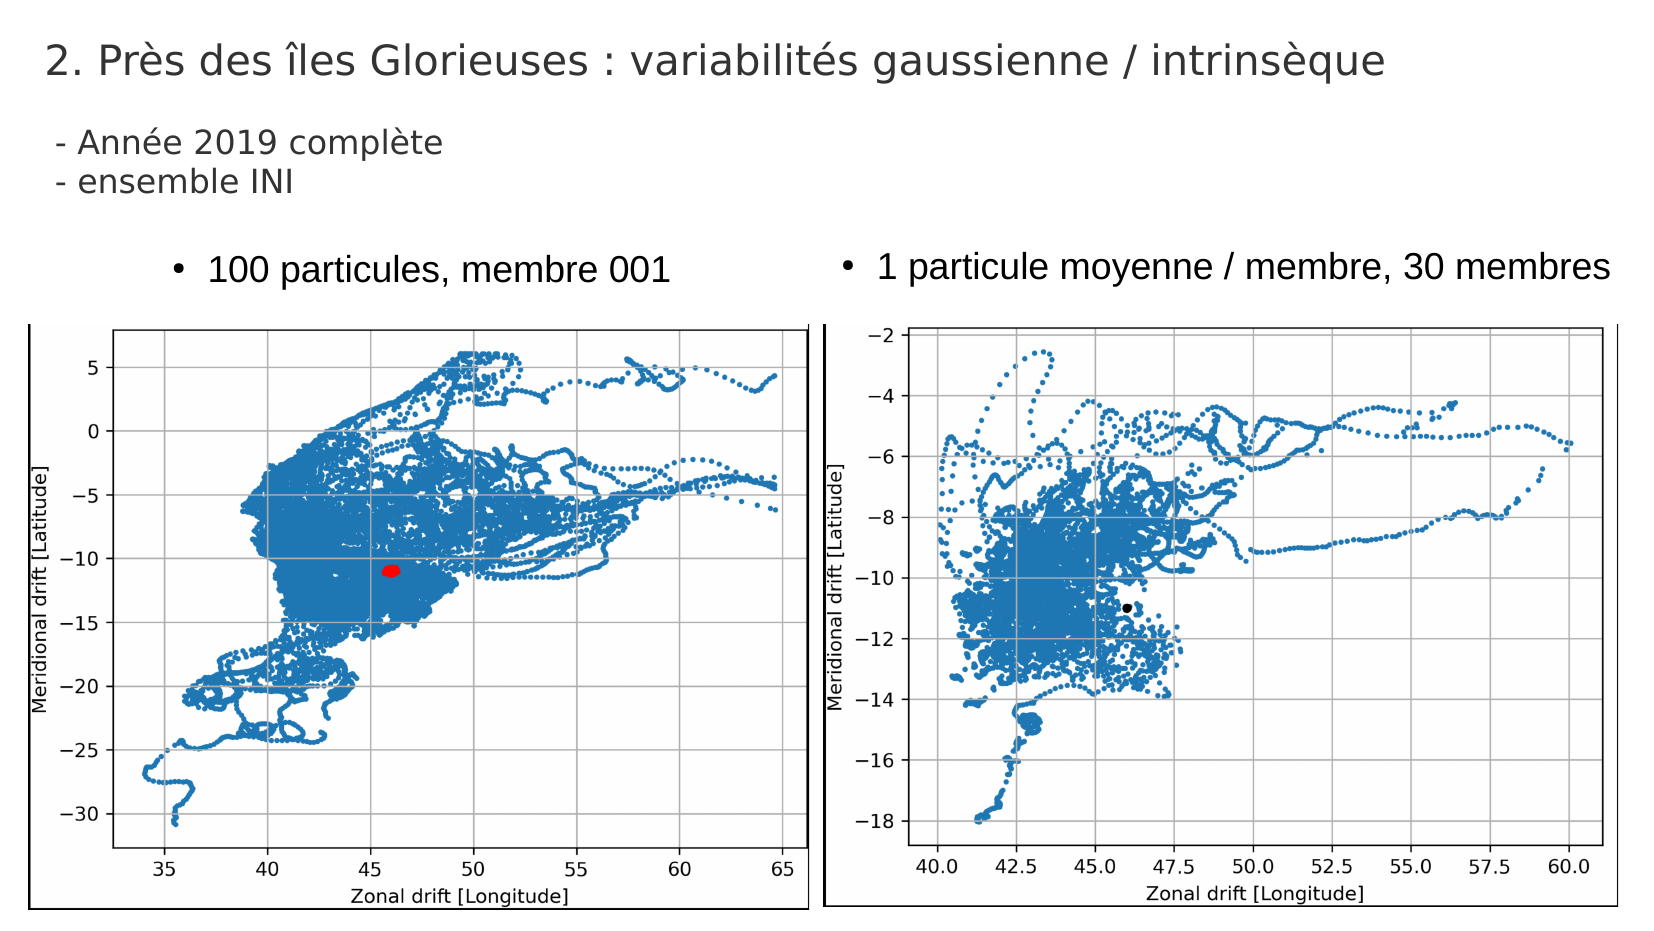

2. Près des îles Glorieuses : variabilités gaussienne / intrinsèque
 - Année 2019 complète
 - ensemble INI
1 particule moyenne / membre, 30 membres
100 particules, membre 001